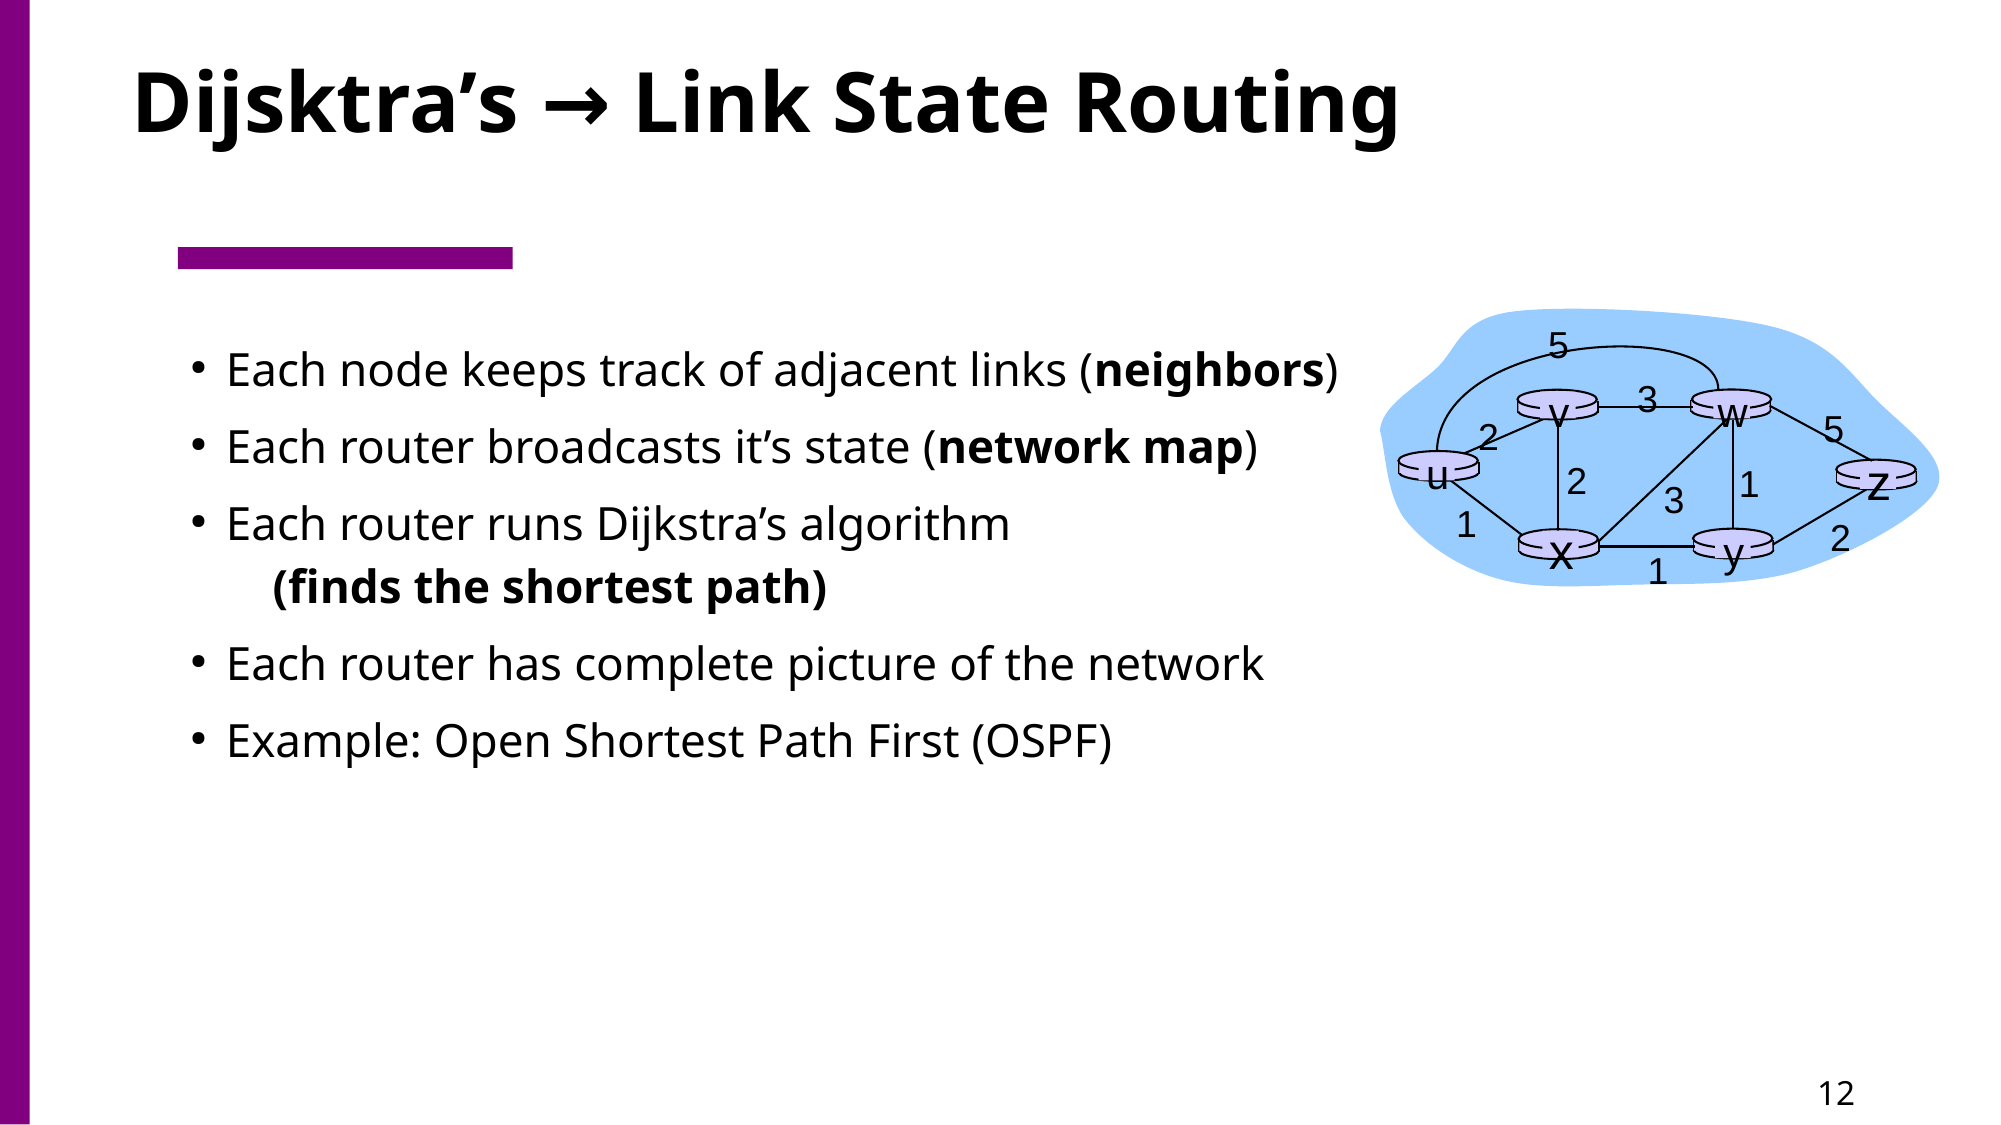

# Dijsktra’s → Link State Routing
5
3
v
w
5
2
u
z
2
1
3
1
2
x
y
1
Each node keeps track of adjacent links (neighbors)
Each router broadcasts it’s state (network map)
Each router runs Dijkstra’s algorithm
(finds the shortest path)
Each router has complete picture of the network
Example: Open Shortest Path First (OSPF)